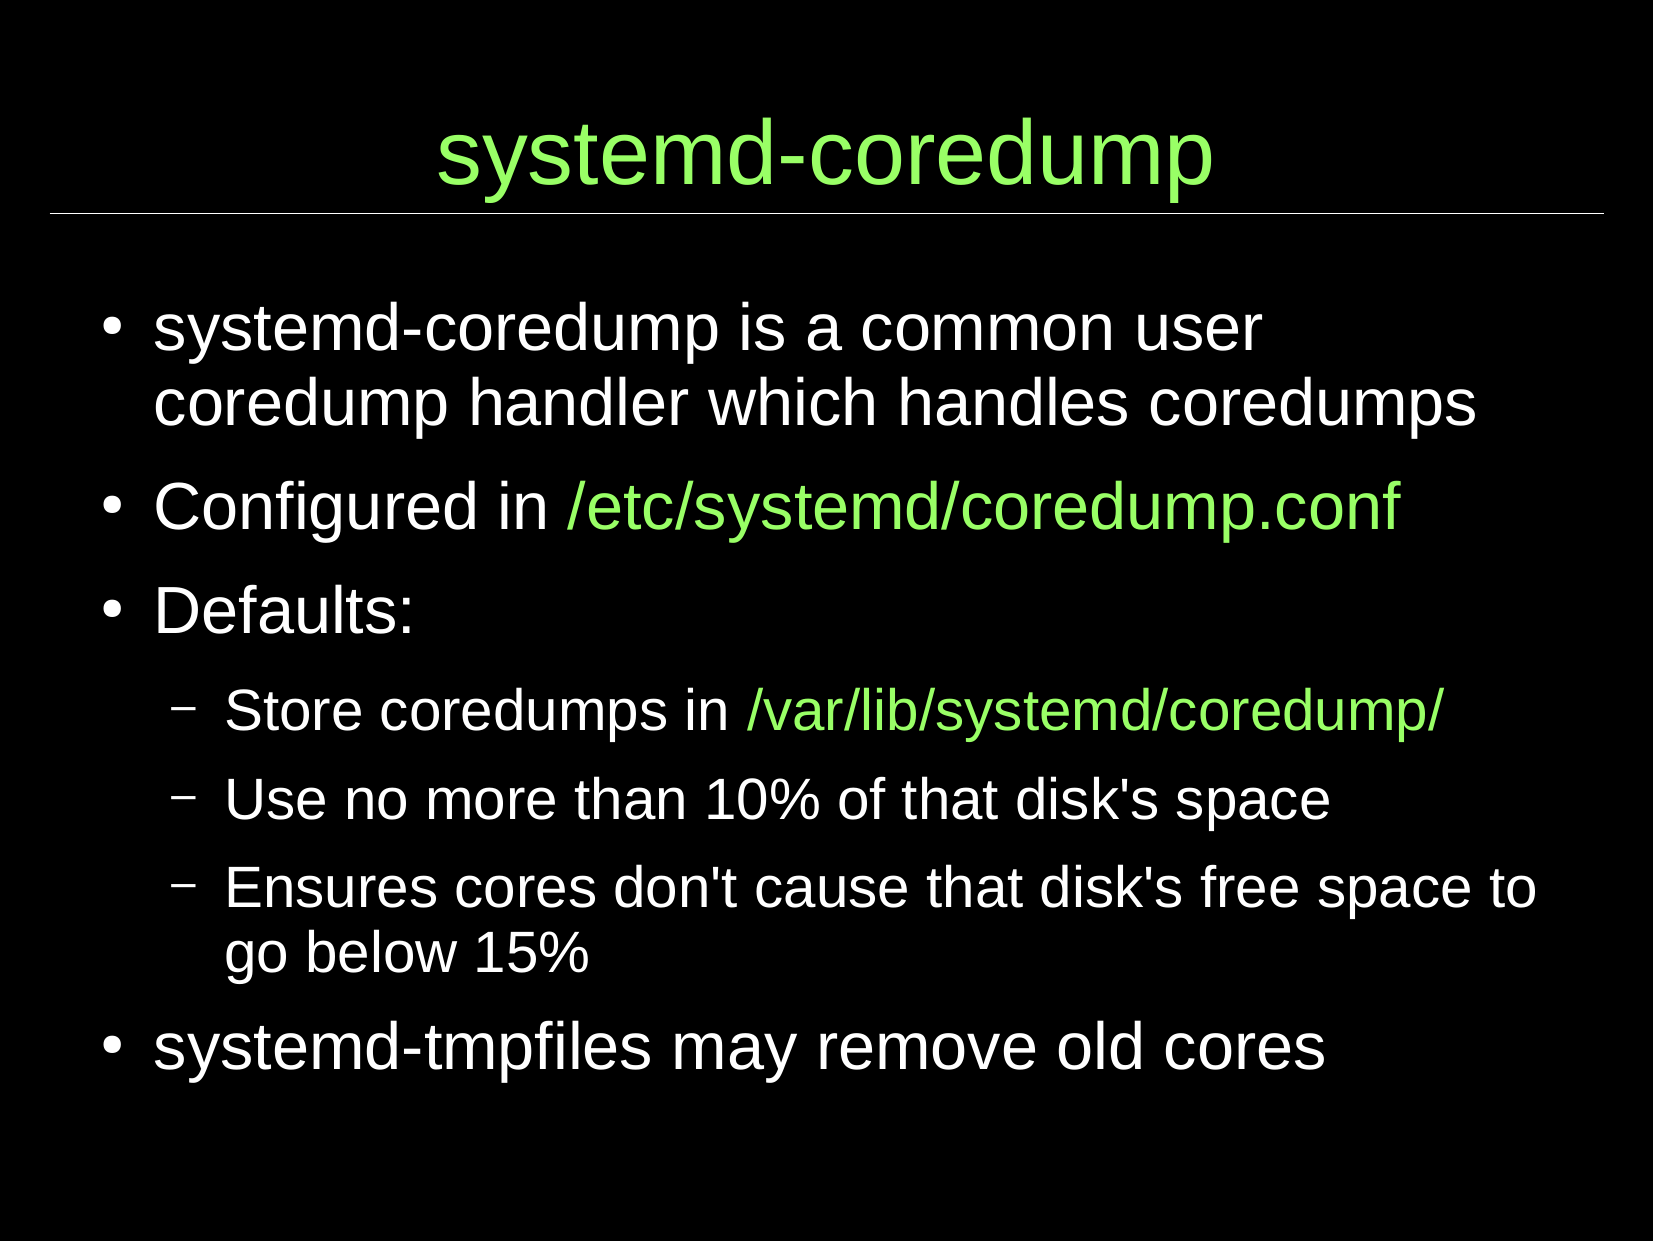

# systemd-coredump
systemd-coredump is a common user coredump handler which handles coredumps
Configured in /etc/systemd/coredump.conf
Defaults:
Store coredumps in /var/lib/systemd/coredump/
Use no more than 10% of that disk's space
Ensures cores don't cause that disk's free space to go below 15%
systemd-tmpfiles may remove old cores